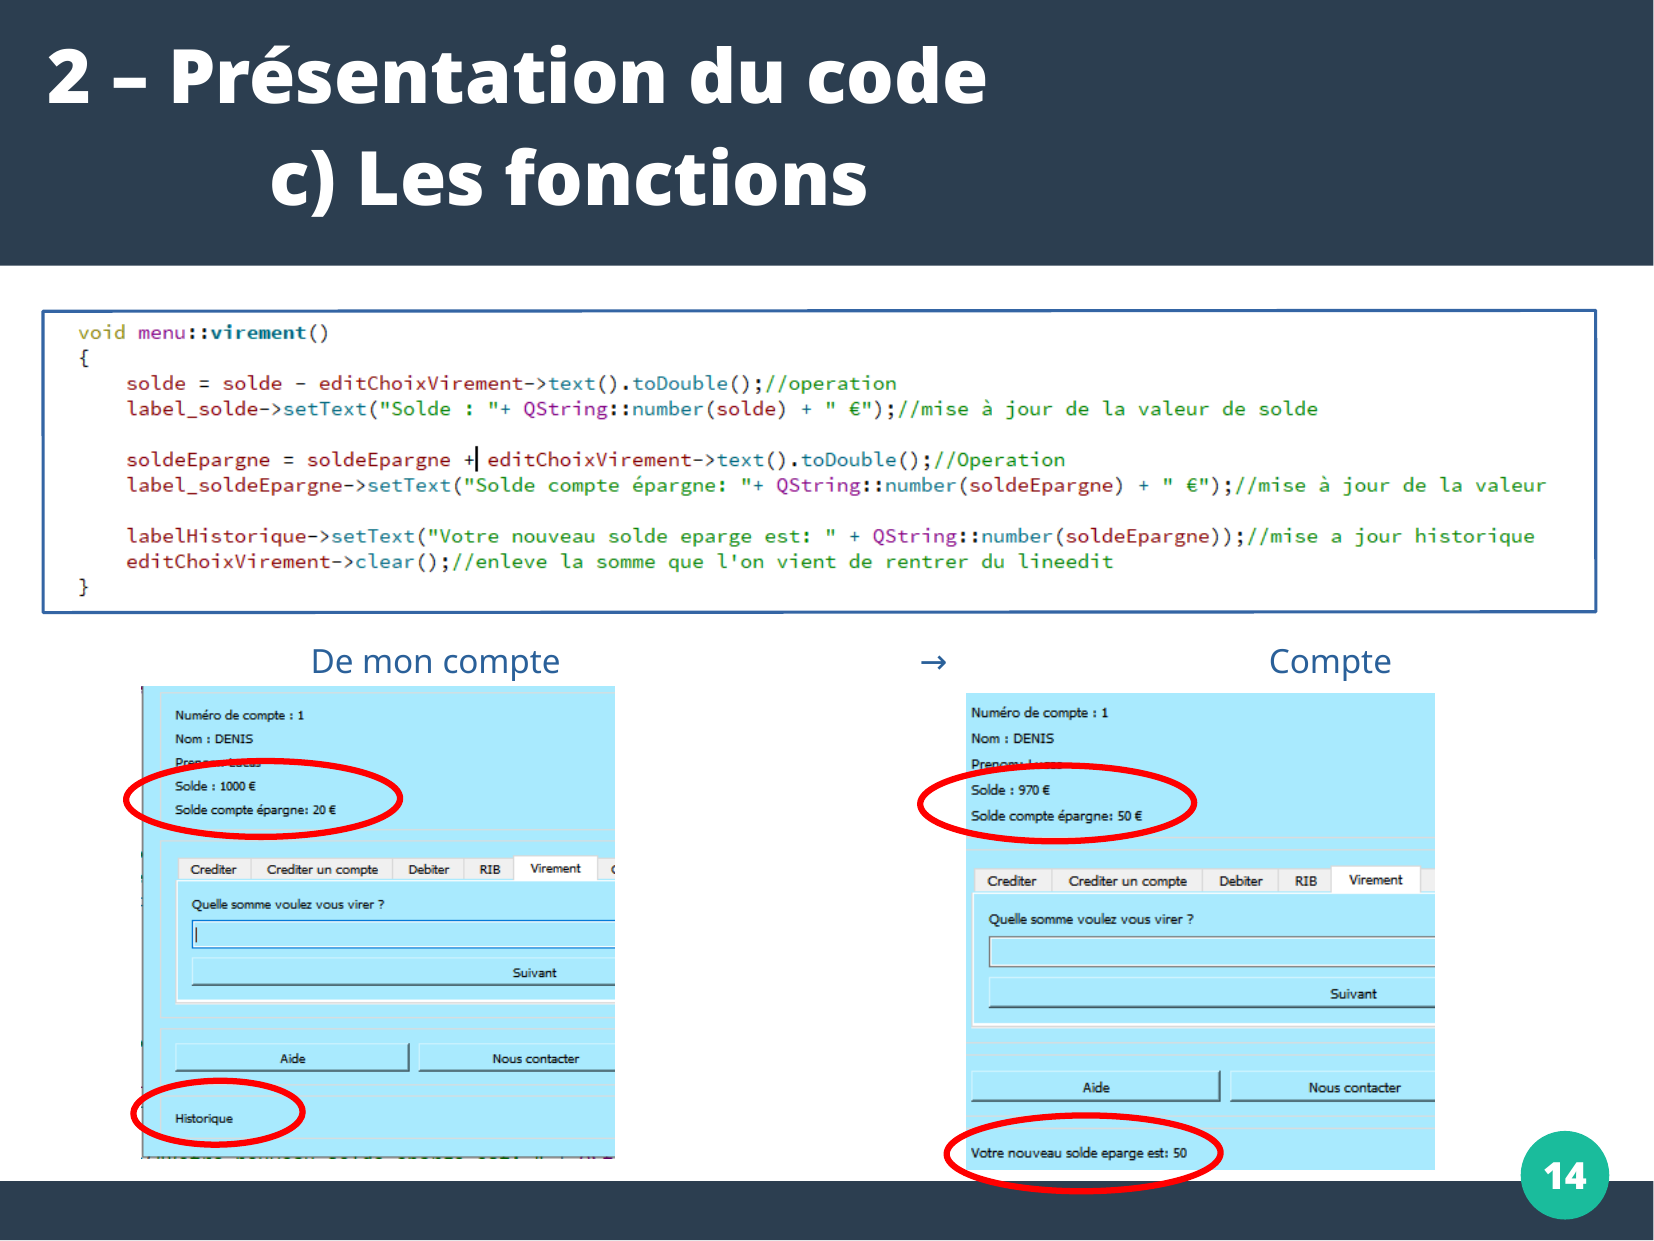

# 2 – Présentation du code c) Les fonctions
De mon compte → Compte épargne
14